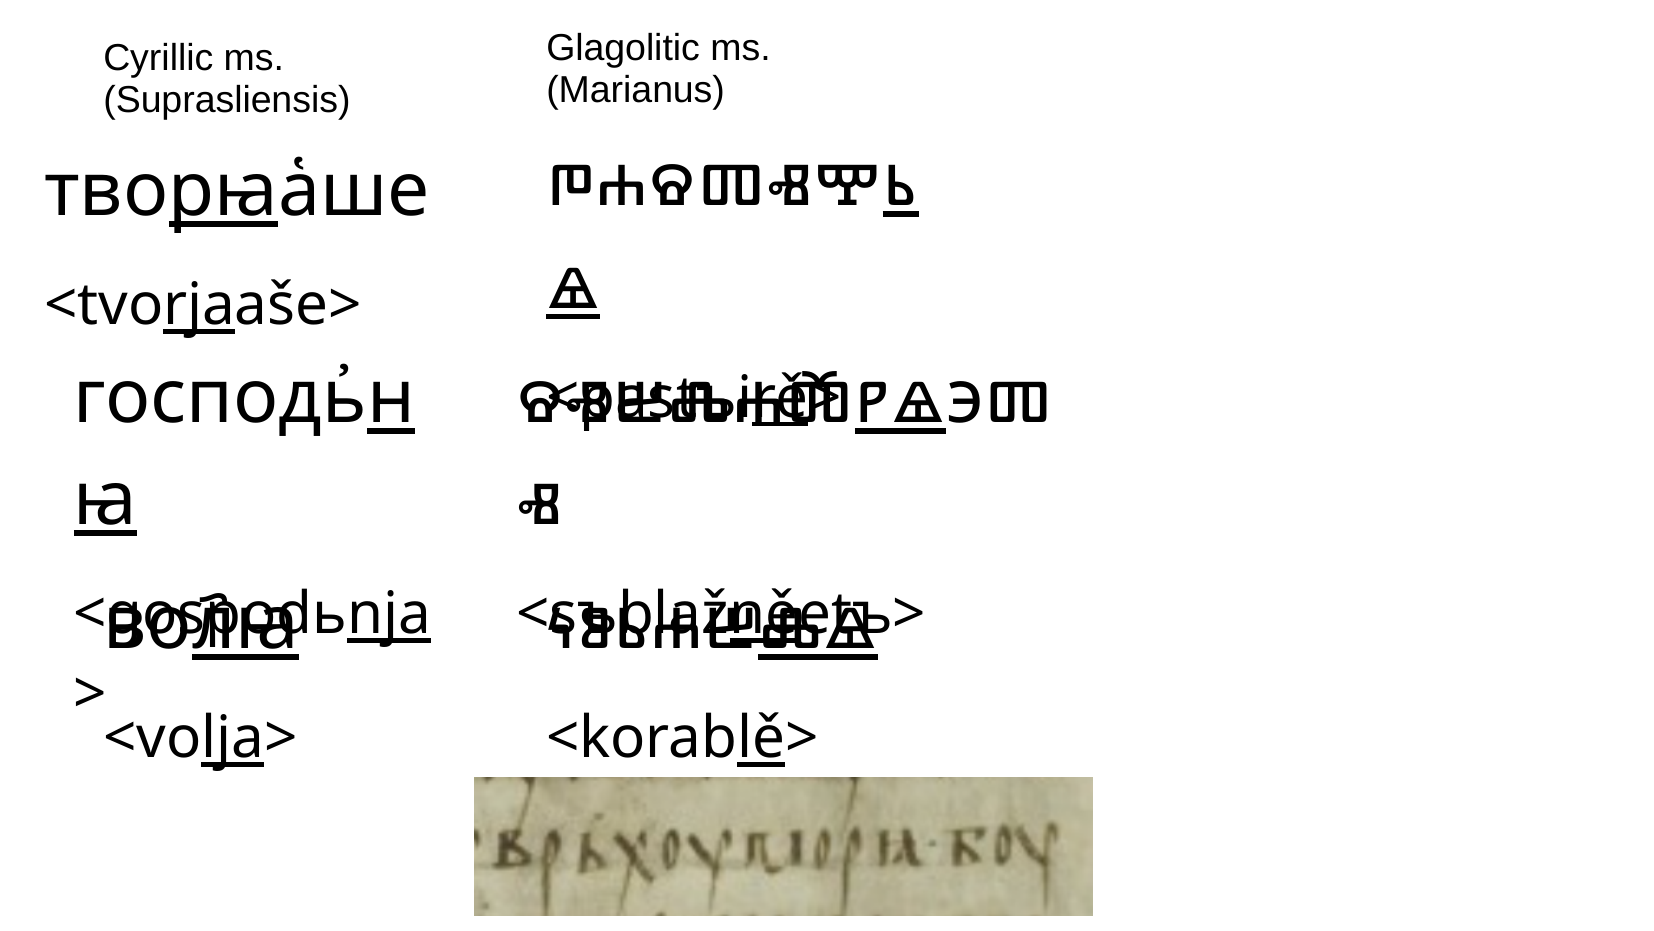

Glagolitic ms. (Marianus)
Cyrillic ms. (Suprasliensis)
ⱂⰰⱄⱅⱏⰹⱃⱑ
<pastъirě>
творꙗа҅ше
<tvorjaaše>
господь҆нꙗ
<gospodьnja>
ⱄⱏⰱⰾⰰⰶⱀⱑⰵⱅⱏ
<sъblažněetъ>
вол҄ꙗ
<volja>
ⰽⱁⱃⰰⰱⰾⱑ
<korablě>